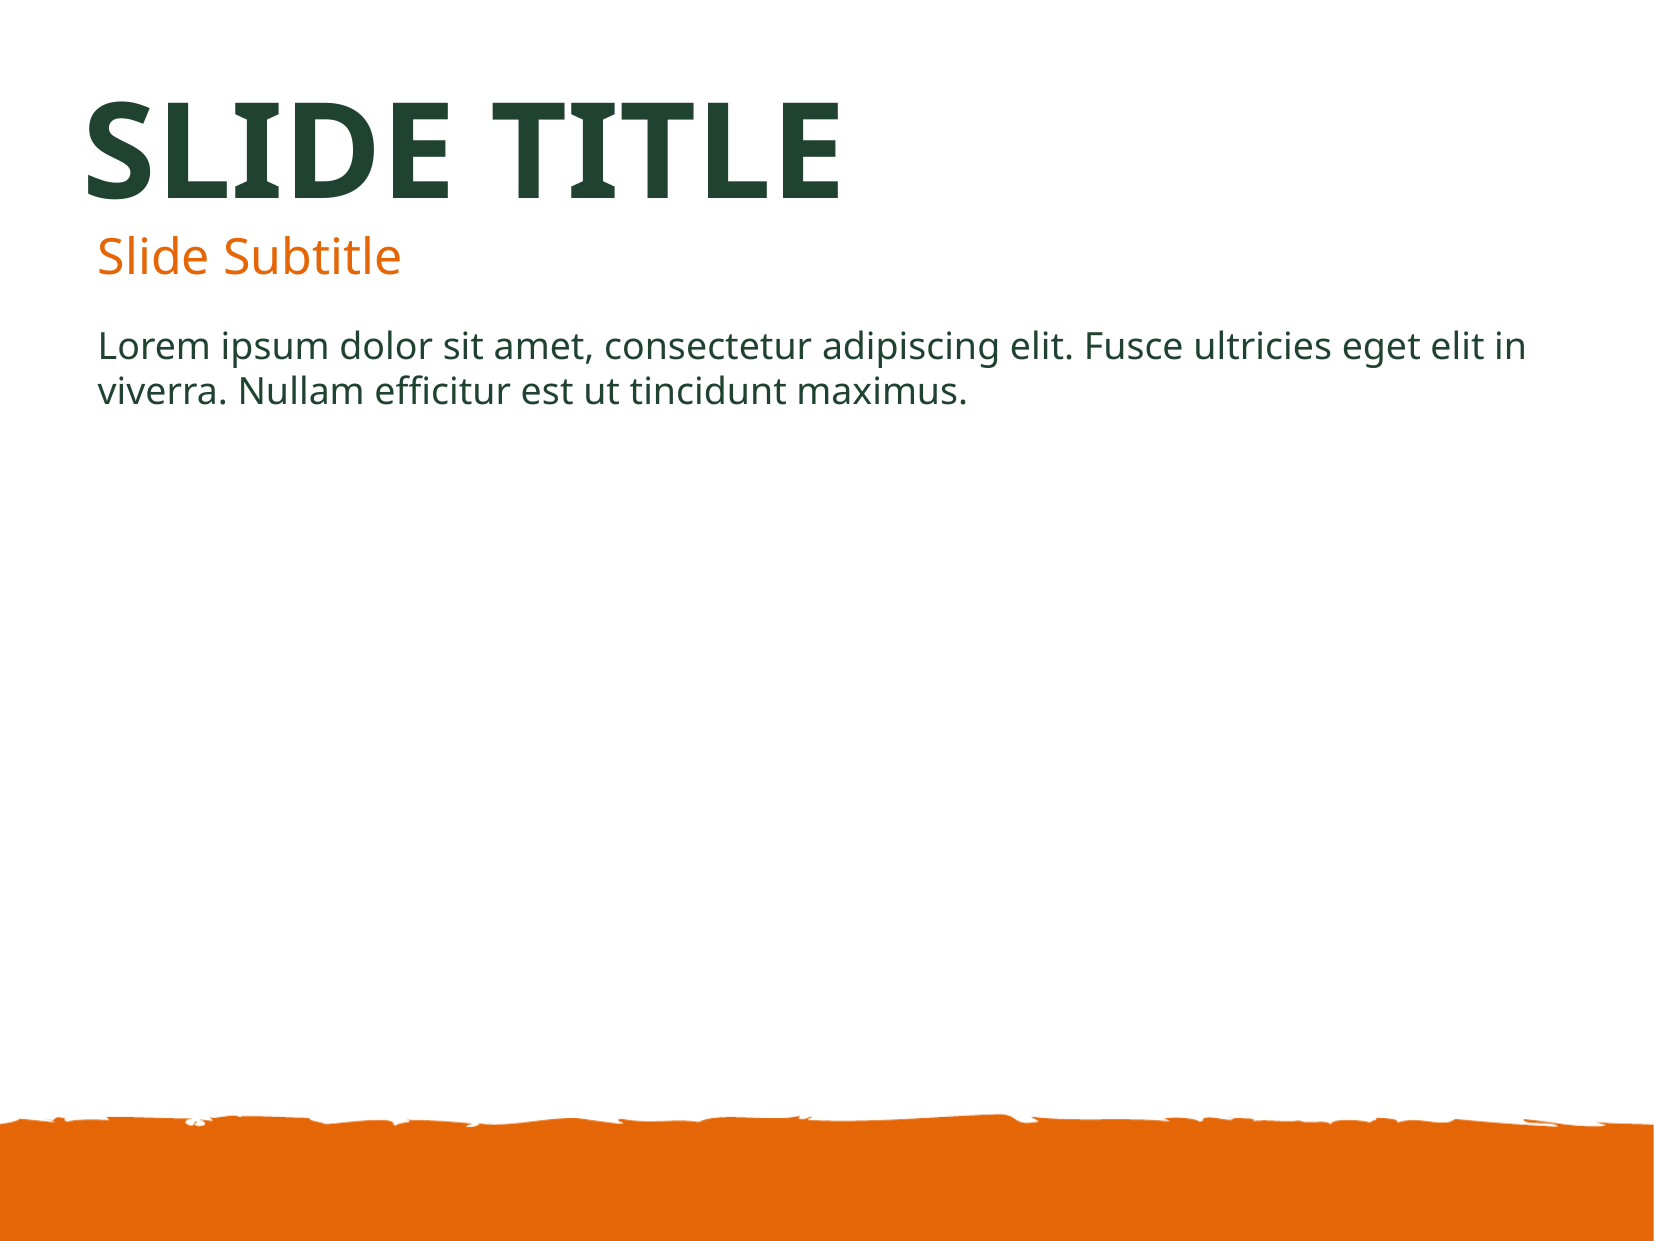

# SLIDE TITLE
Slide Subtitle
Lorem ipsum dolor sit amet, consectetur adipiscing elit. Fusce ultricies eget elit in viverra. Nullam efficitur est ut tincidunt maximus.